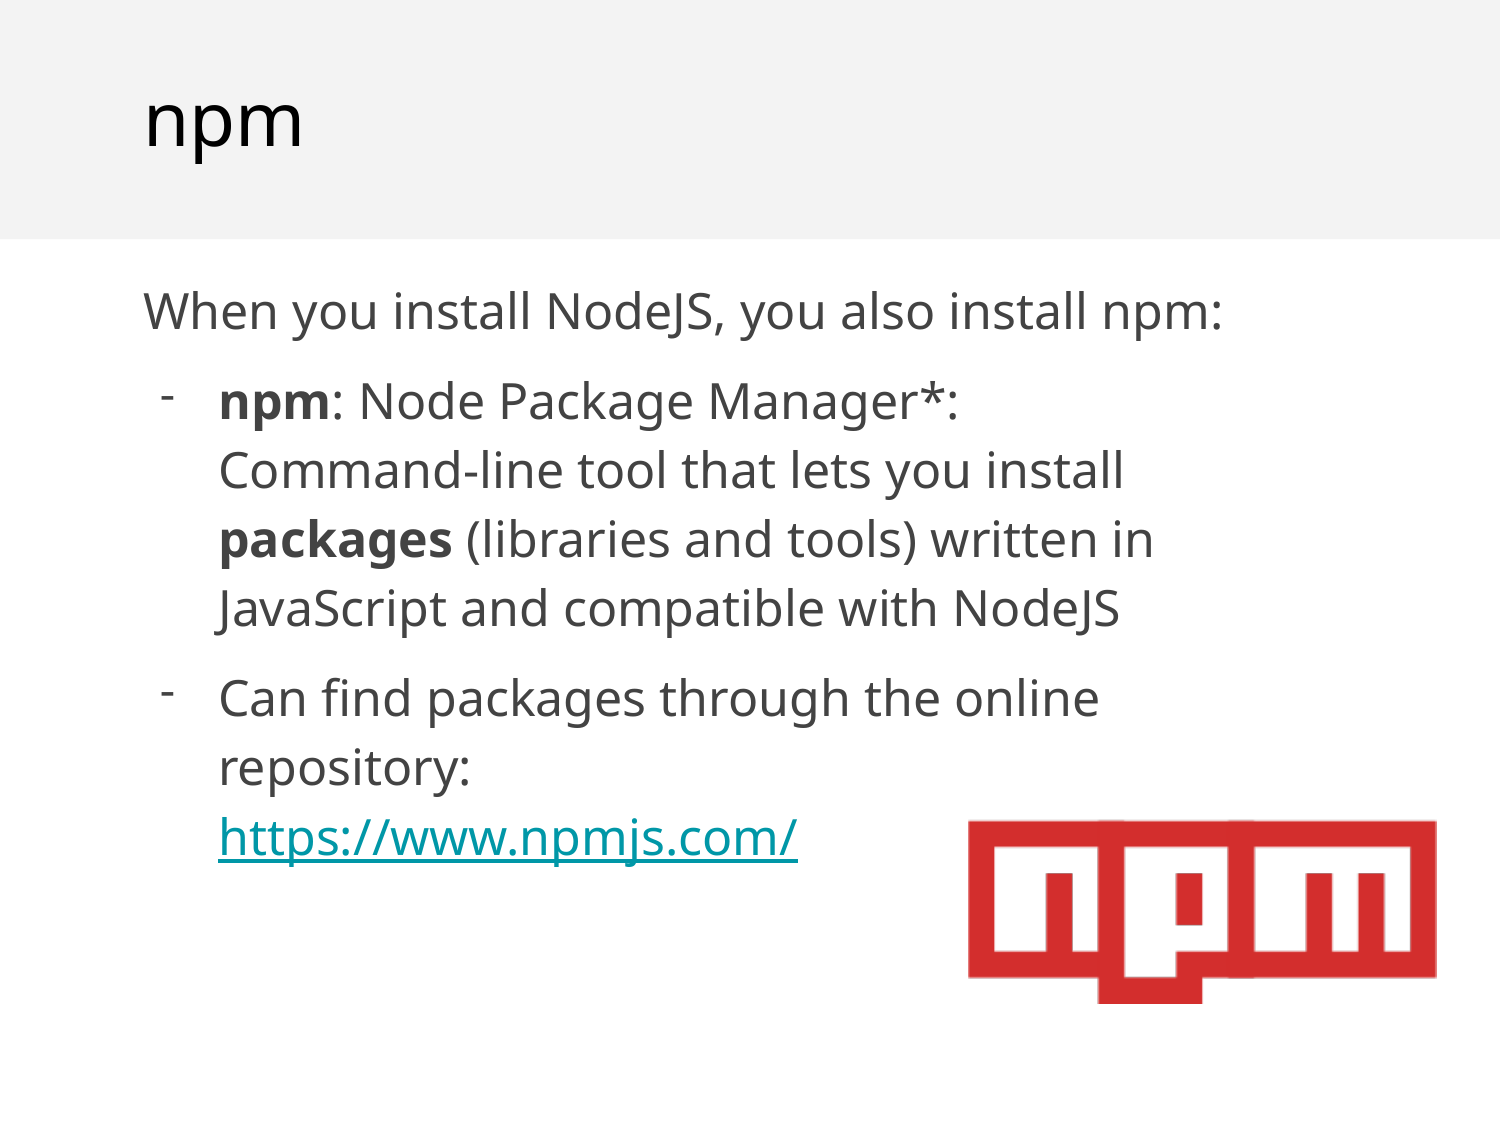

# npm
When you install NodeJS, you also install npm:
npm: Node Package Manager*:
Command-line tool that lets you install packages (libraries and tools) written in JavaScript and compatible with NodeJS
Can find packages through the online repository:
https://www.npmjs.com/